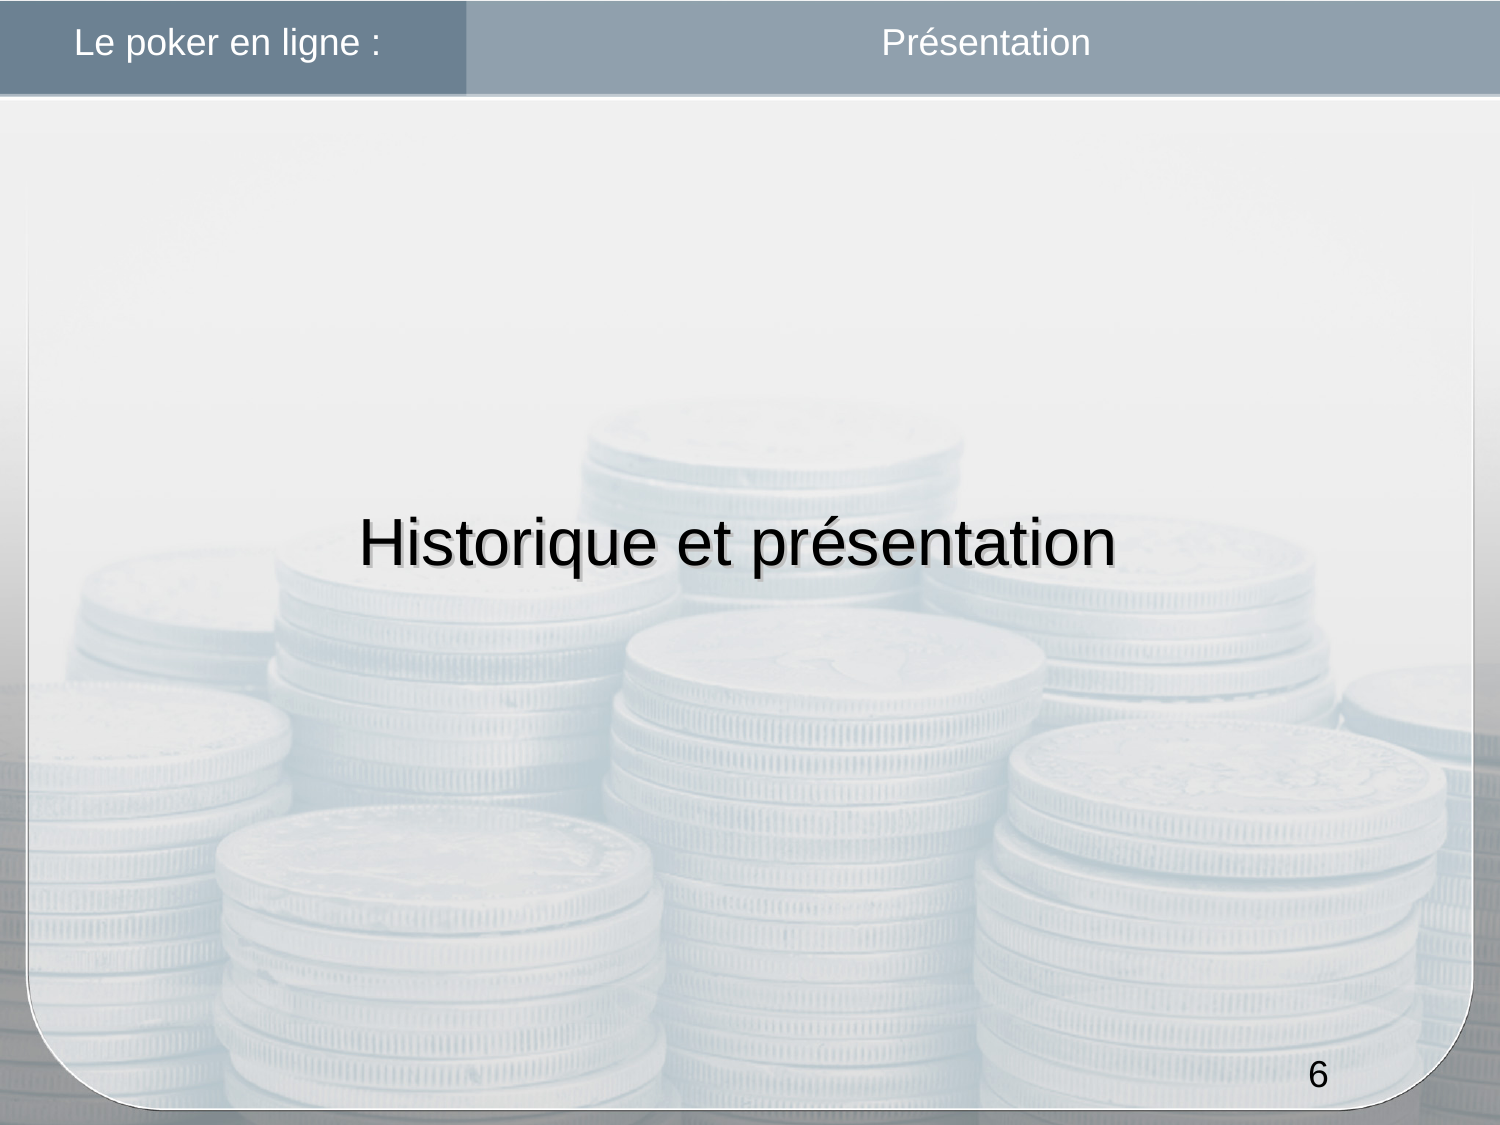

Le poker en ligne :
Présentation
Historique et présentation
6